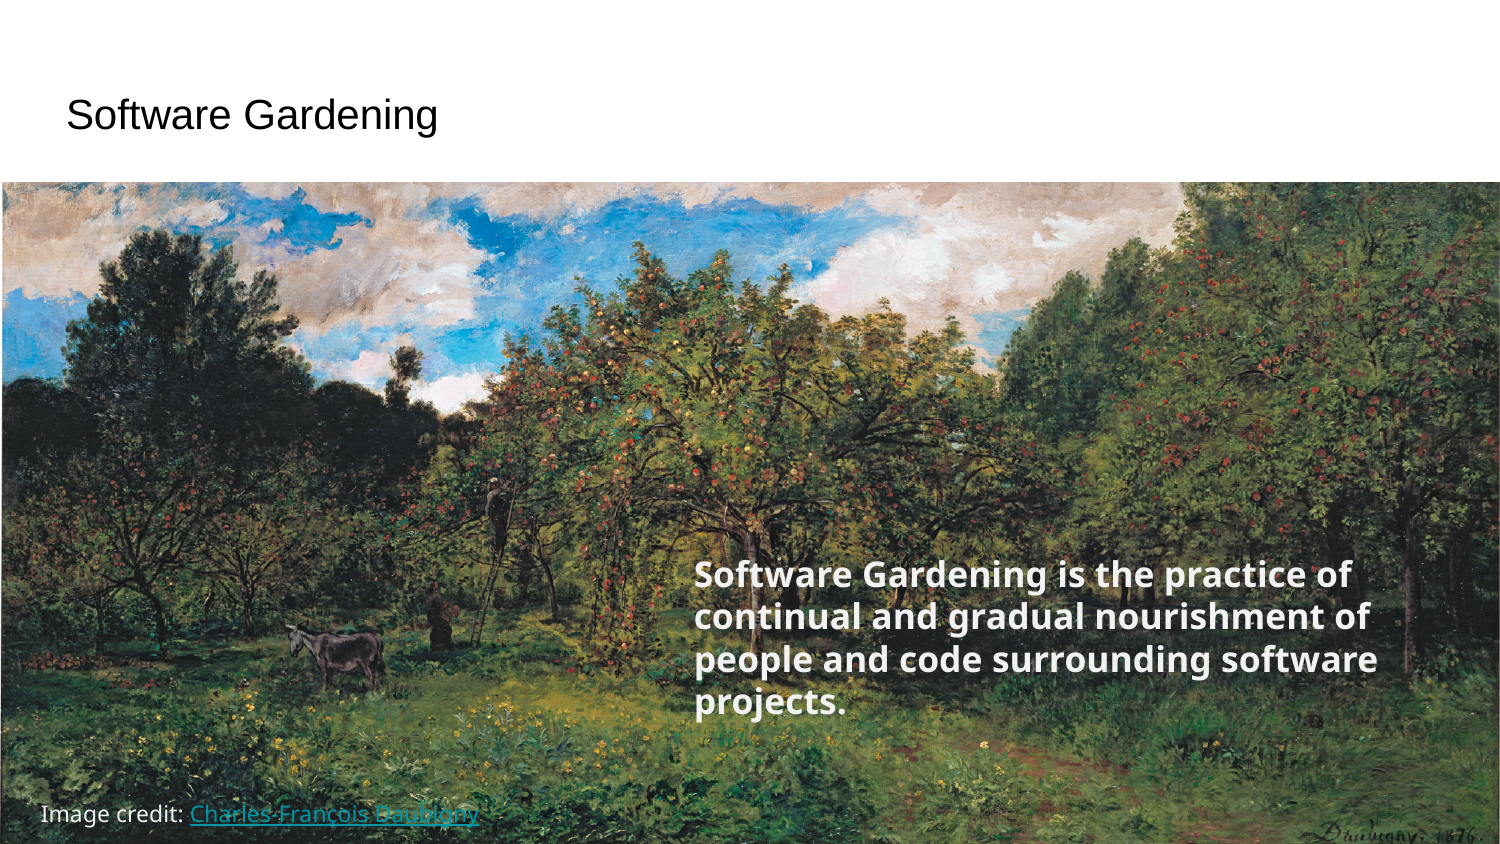

Software Gardening
Software Gardening is the practice of continual and gradual nourishment of people and code surrounding software projects.
Image credit: Charles-François Daubigny